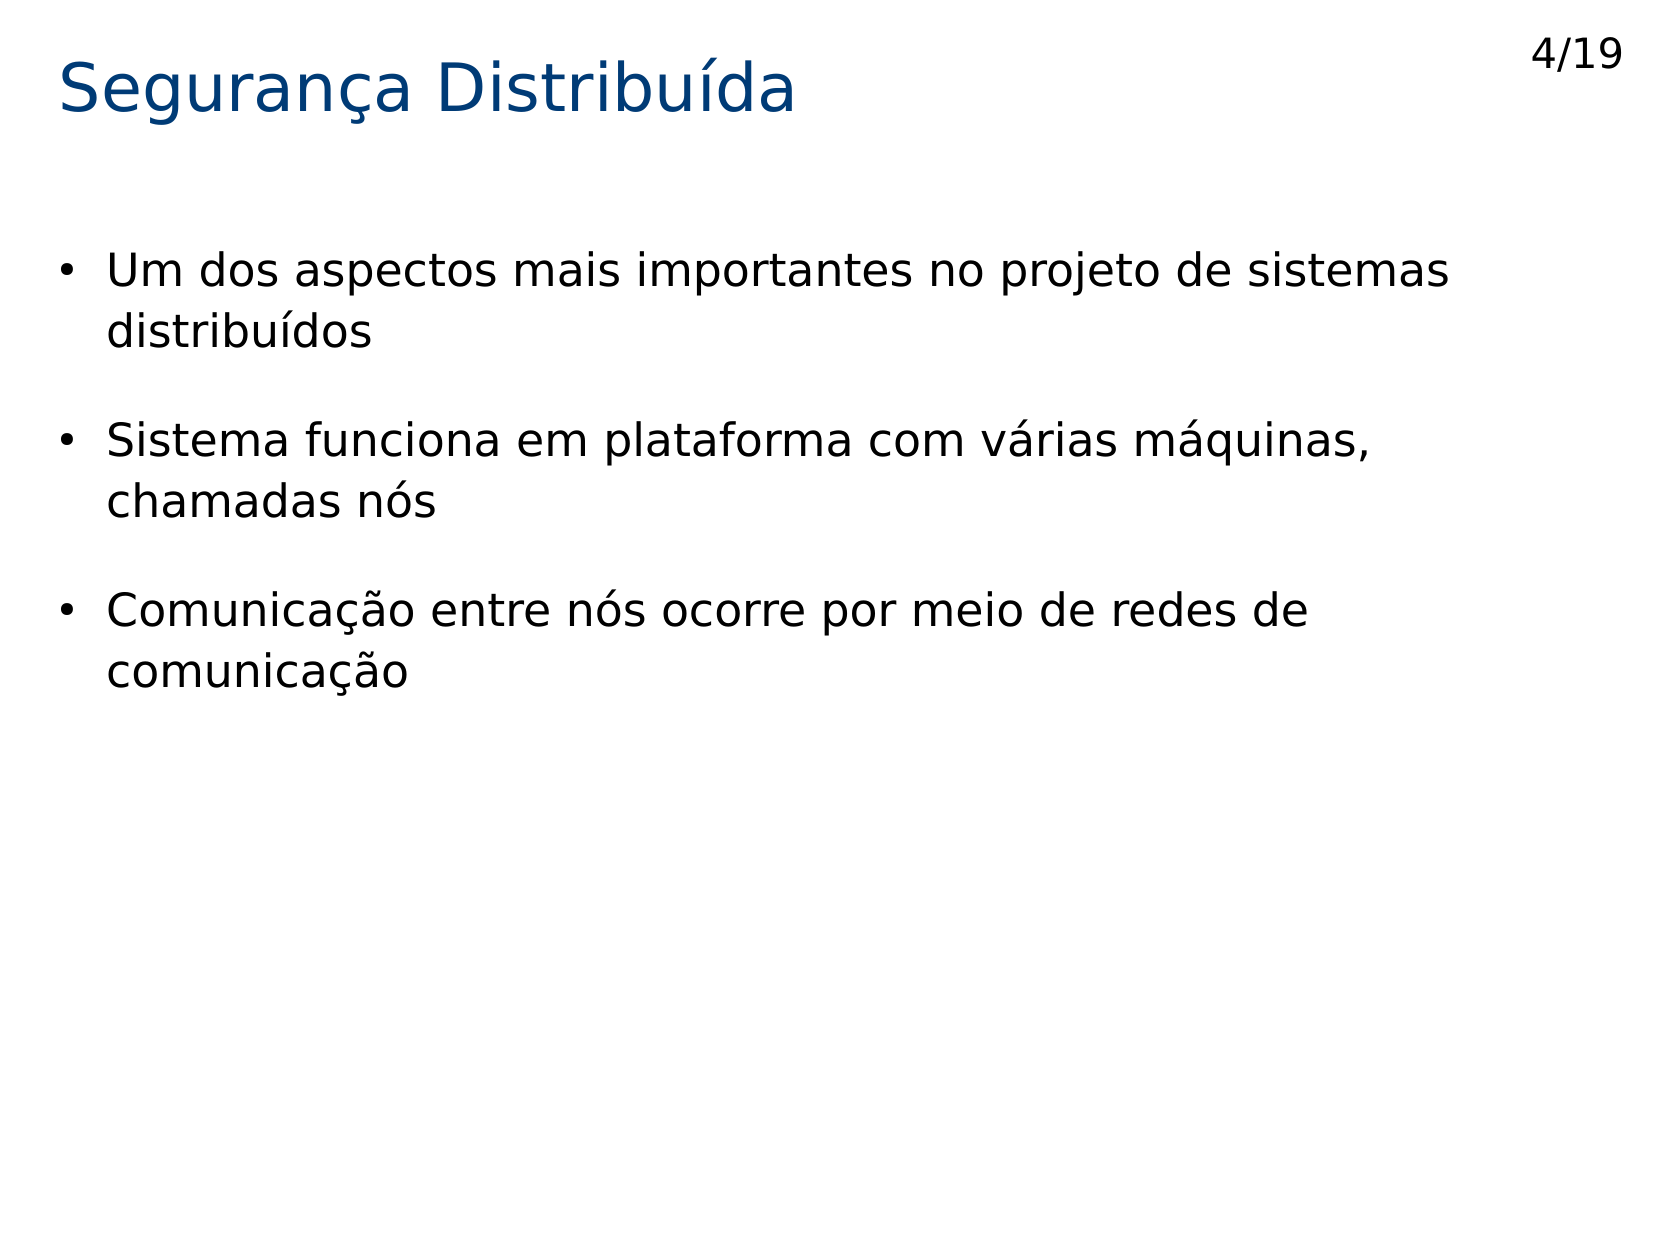

# Segurança Distribuída
4
Um dos aspectos mais importantes no projeto de sistemas distribuídos
Sistema funciona em plataforma com várias máquinas, chamadas nós
Comunicação entre nós ocorre por meio de redes de comunicação